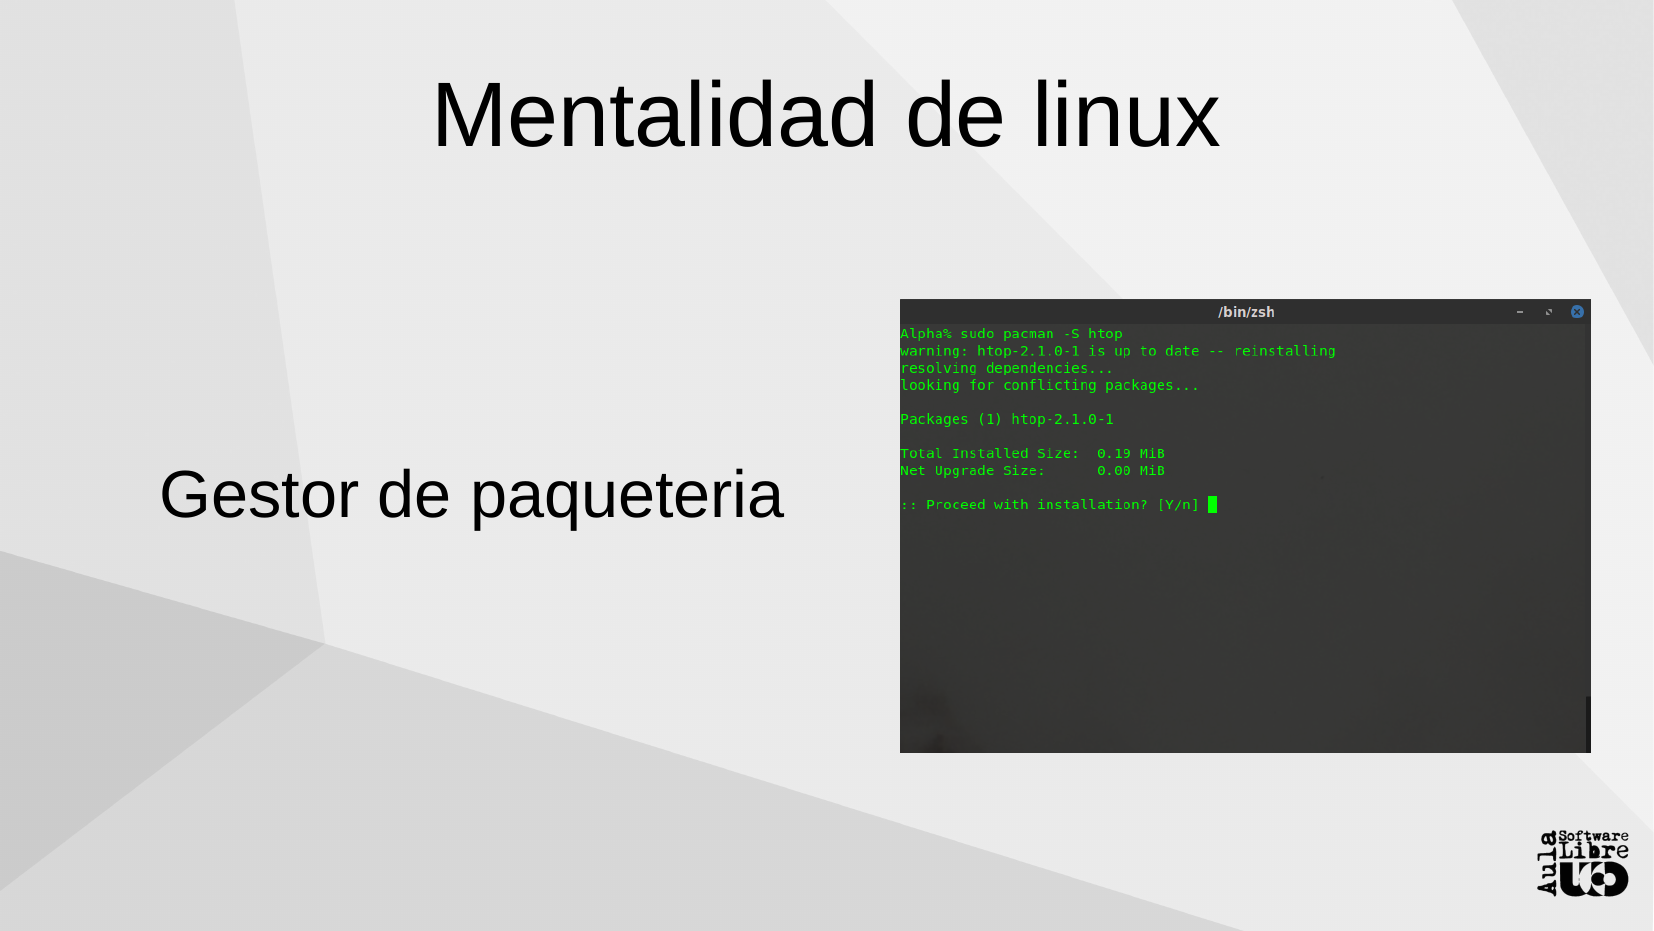

# Mentalidad de linux
Gestor de paqueteria